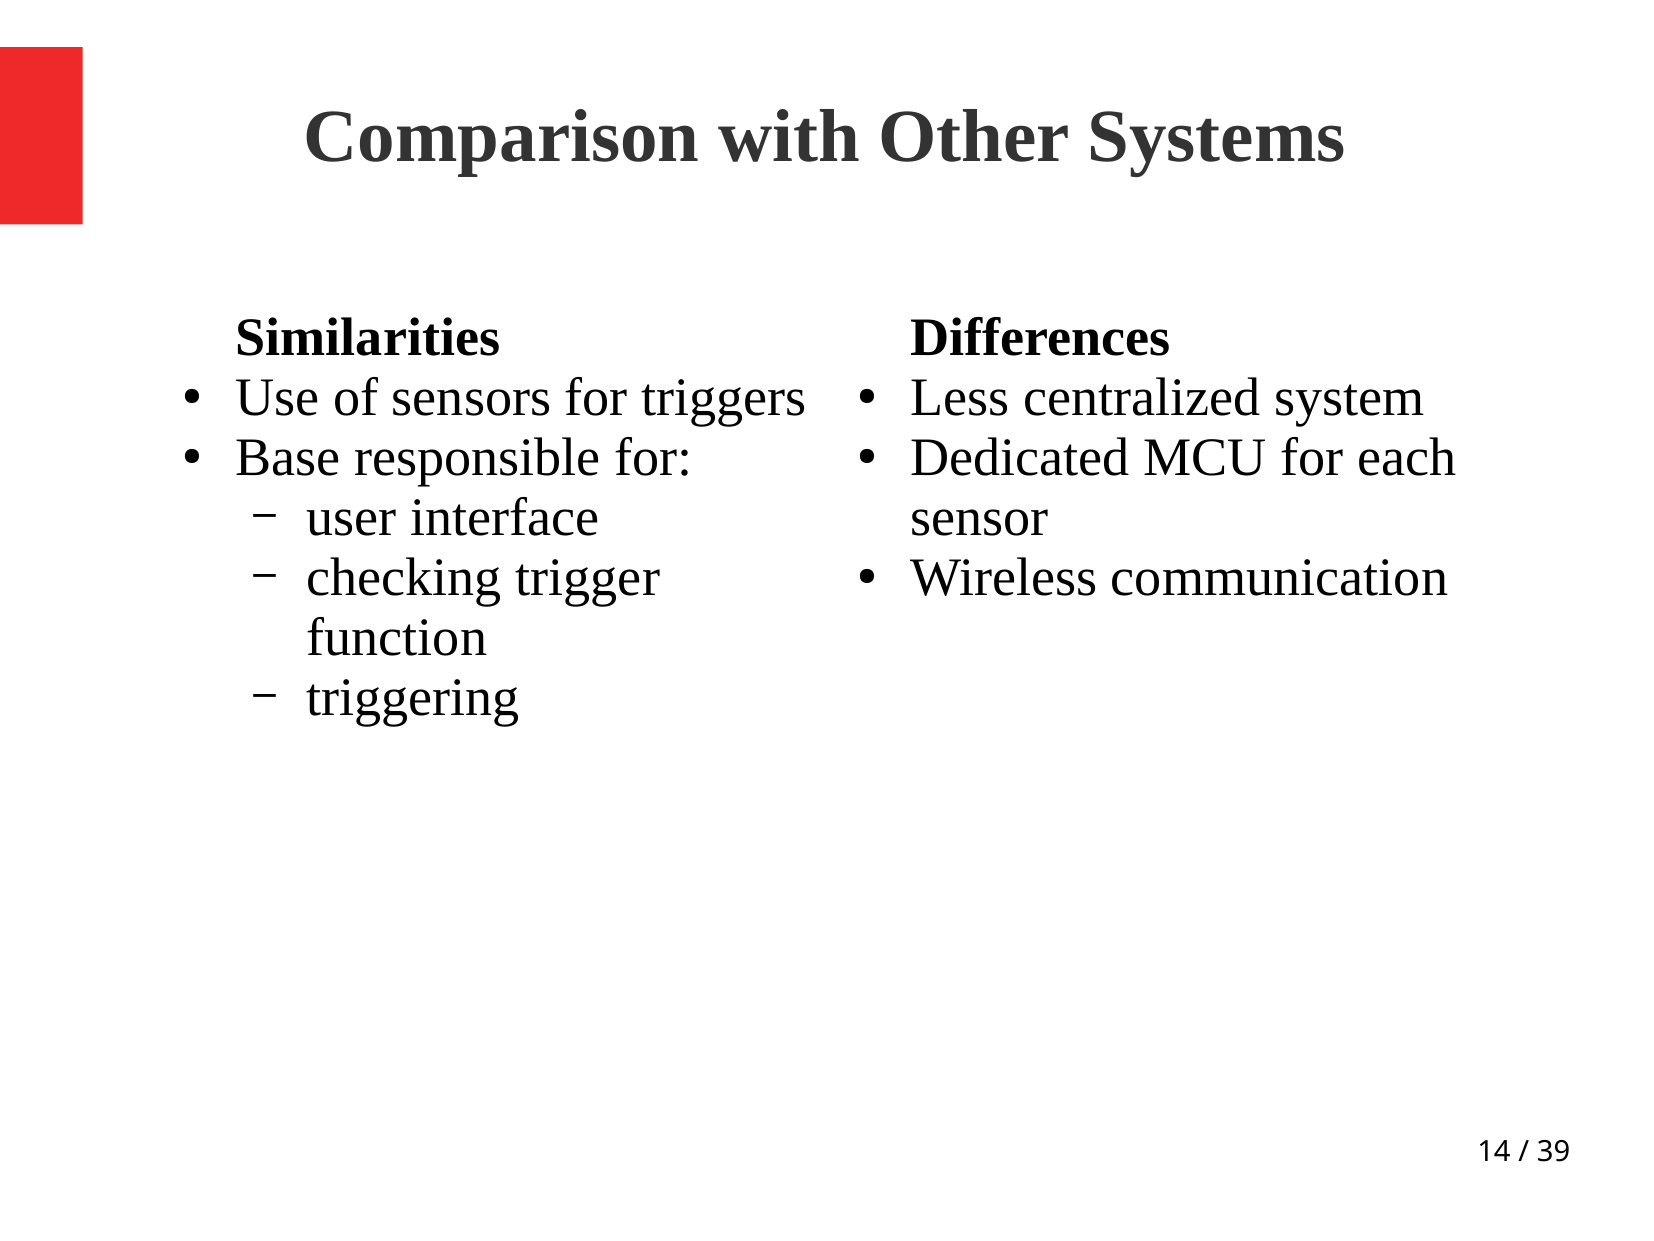

# Comparison with Other Systems
Similarities
Use of sensors for triggers
Base responsible for:
user interface
checking trigger function
triggering
Differences
Less centralized system
Dedicated MCU for each sensor
Wireless communication
14